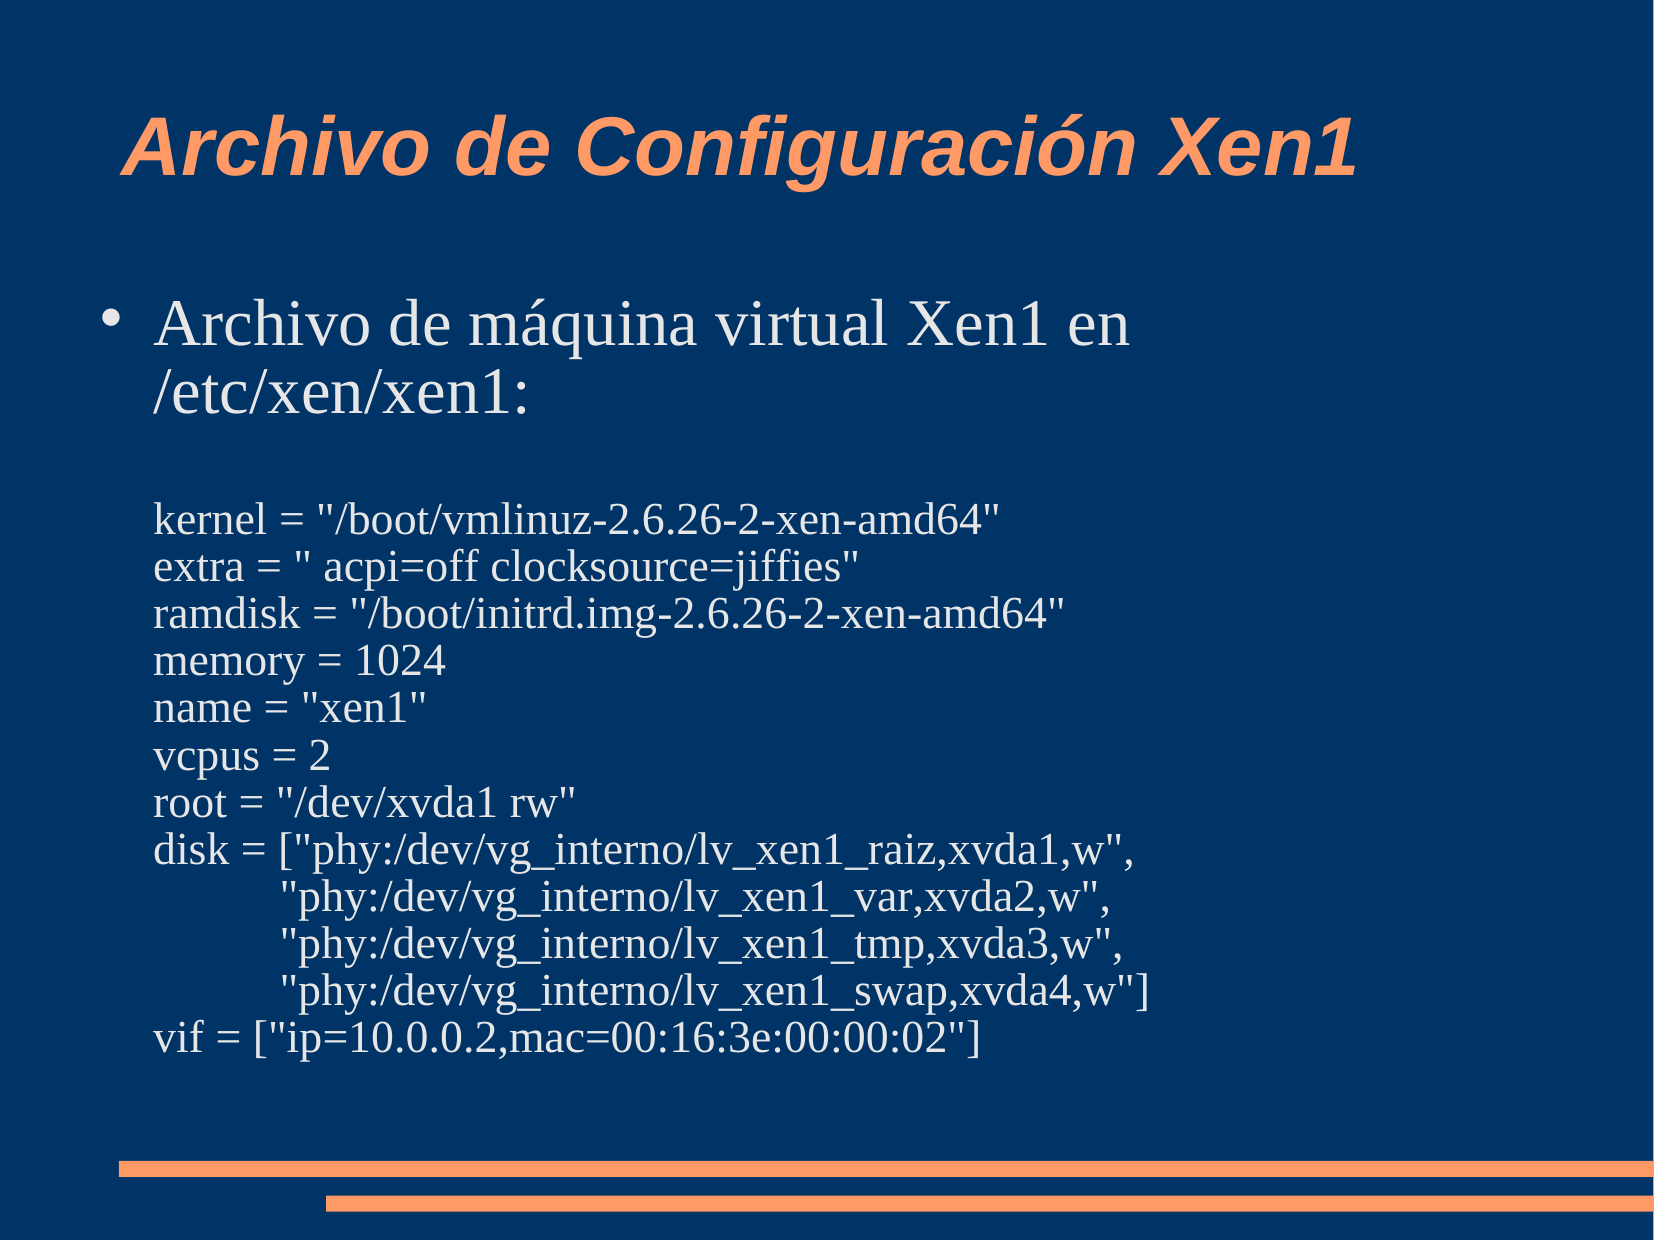

# Archivo de Configuración Xen1
Archivo de máquina virtual Xen1 en /etc/xen/xen1:
kernel = "/boot/vmlinuz-2.6.26-2-xen-amd64"
extra = " acpi=off clocksource=jiffies"
ramdisk = "/boot/initrd.img-2.6.26-2-xen-amd64"
memory = 1024
name = "xen1"
vcpus = 2
root = "/dev/xvda1 rw"
disk = ["phy:/dev/vg_interno/lv_xen1_raiz,xvda1,w",
 "phy:/dev/vg_interno/lv_xen1_var,xvda2,w",
 "phy:/dev/vg_interno/lv_xen1_tmp,xvda3,w",
 "phy:/dev/vg_interno/lv_xen1_swap,xvda4,w"]
vif = ["ip=10.0.0.2,mac=00:16:3e:00:00:02"]